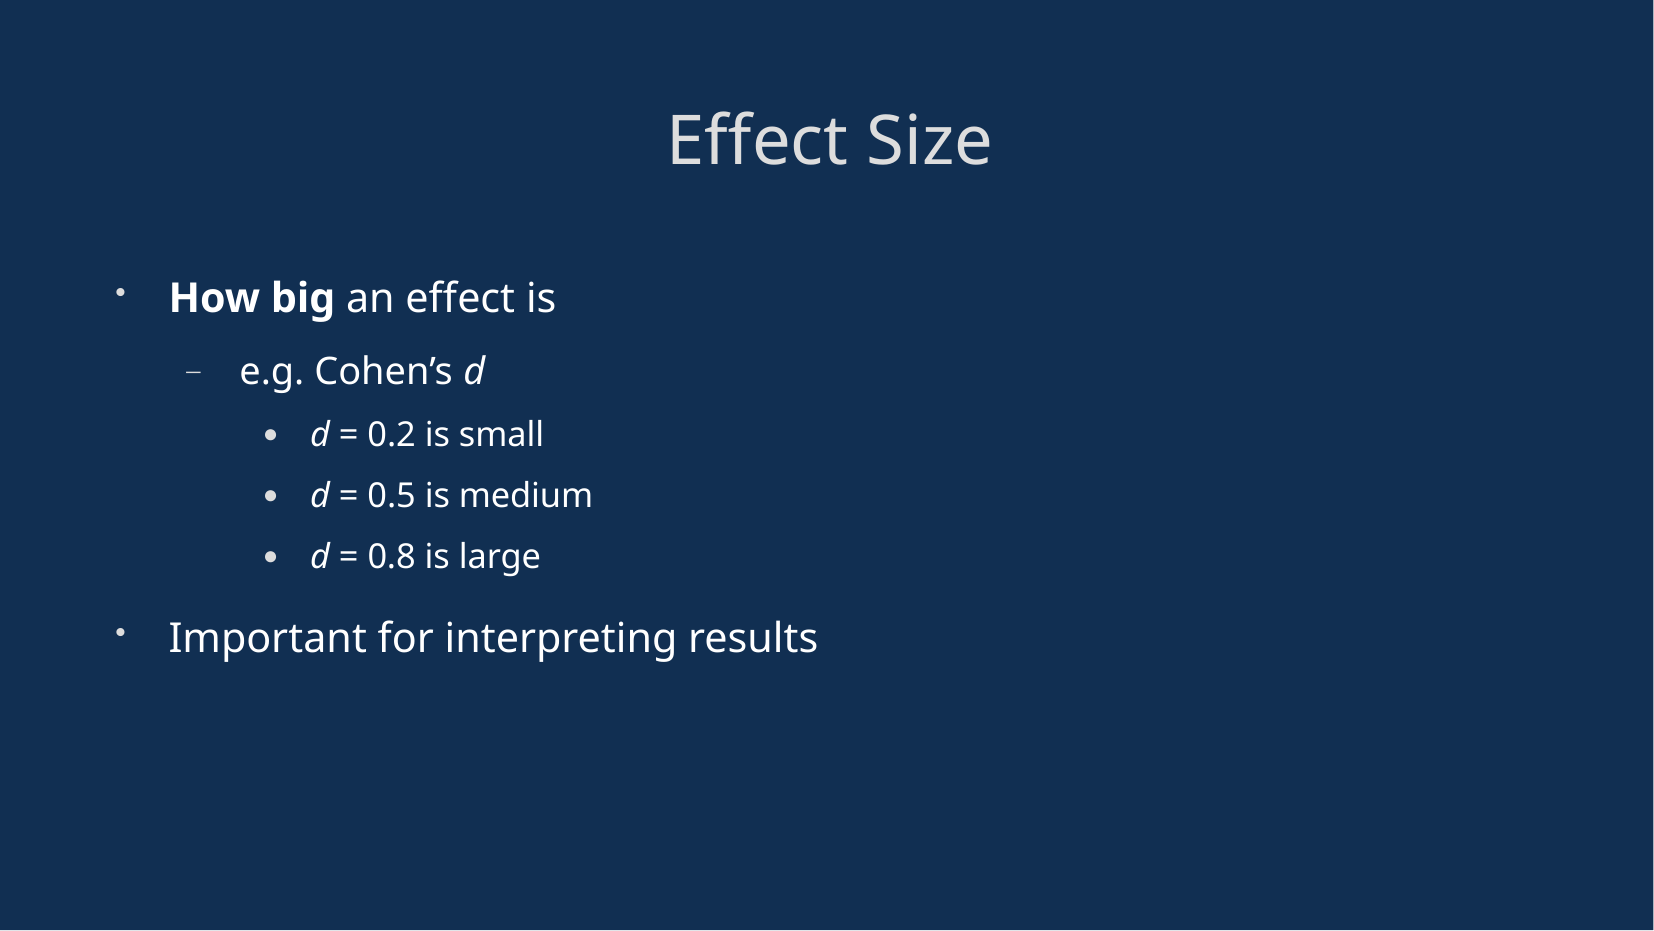

# Effect Size
How big an effect is
e.g. Cohen’s d
d = 0.2 is small
d = 0.5 is medium
d = 0.8 is large
Important for interpreting results